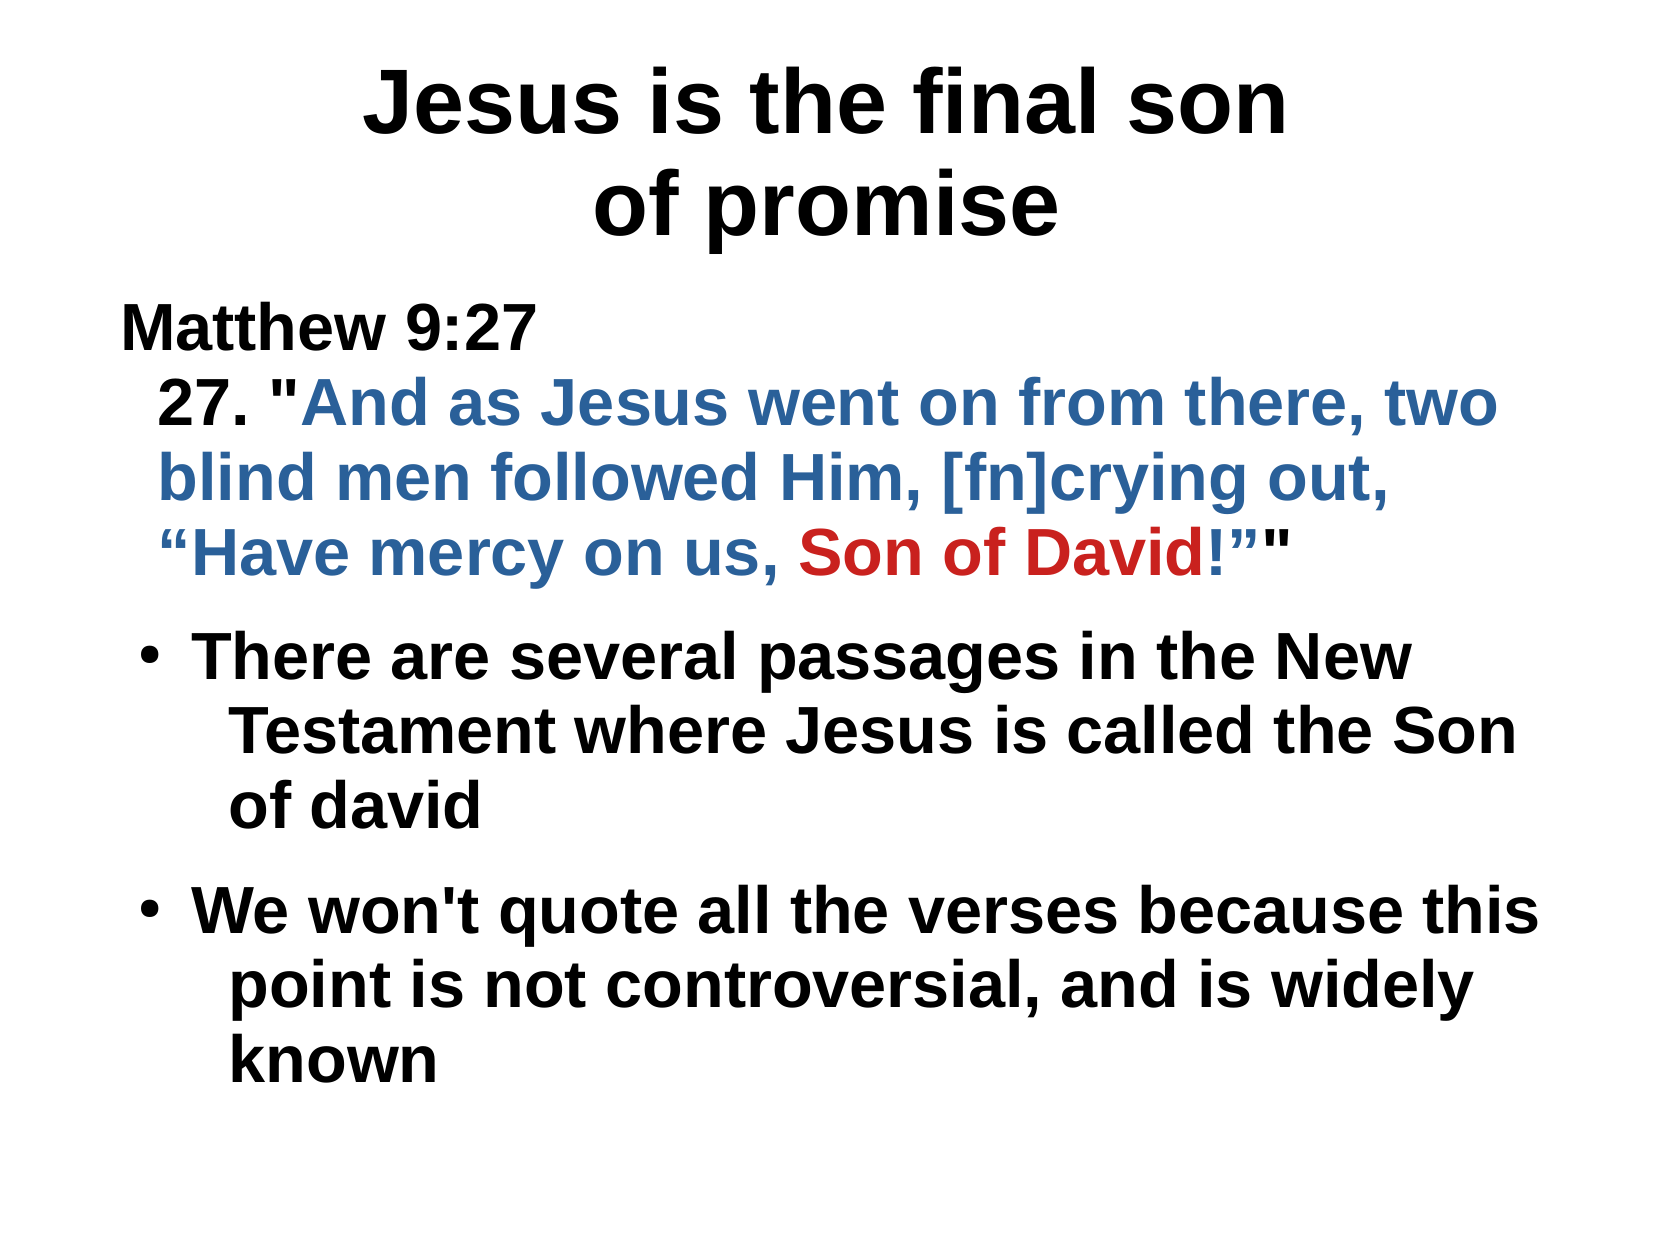

# Jesus is the final son of promise
Matthew 9:27
27. "And as Jesus went on from there, two blind men followed Him, [fn]crying out, “Have mercy on us, Son of David!”"
There are several passages in the New Testament where Jesus is called the Son of david
We won't quote all the verses because this point is not controversial, and is widely known